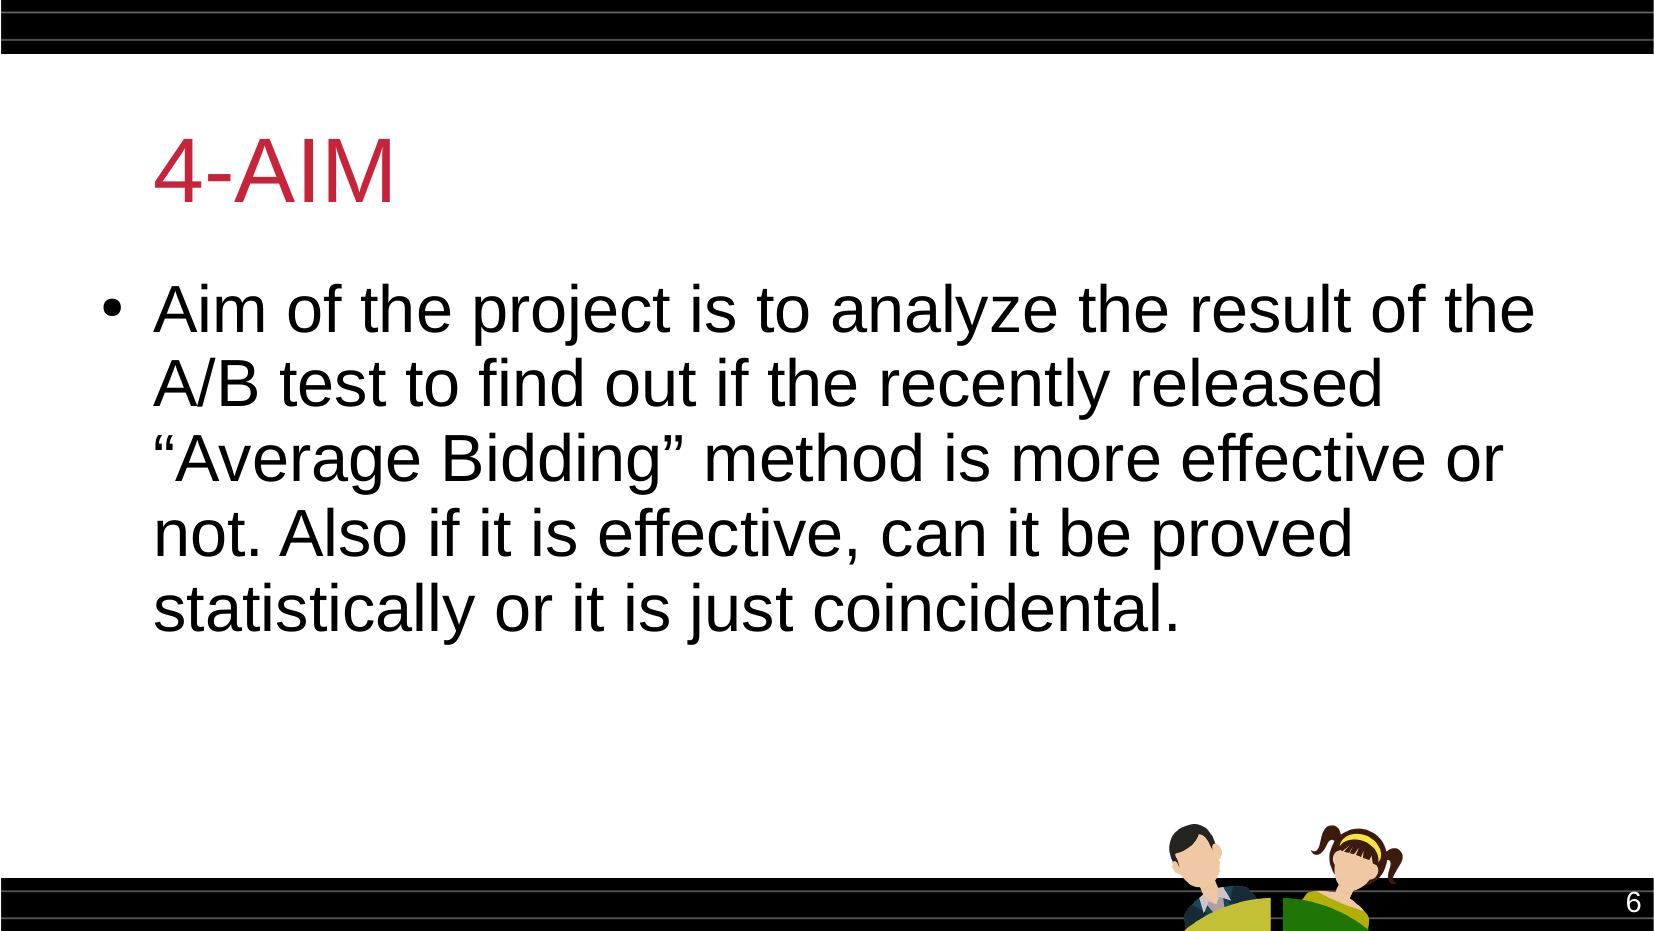

# 4-AIM
Aim of the project is to analyze the result of the A/B test to find out if the recently released “Average Bidding” method is more effective or not. Also if it is effective, can it be proved statistically or it is just coincidental.